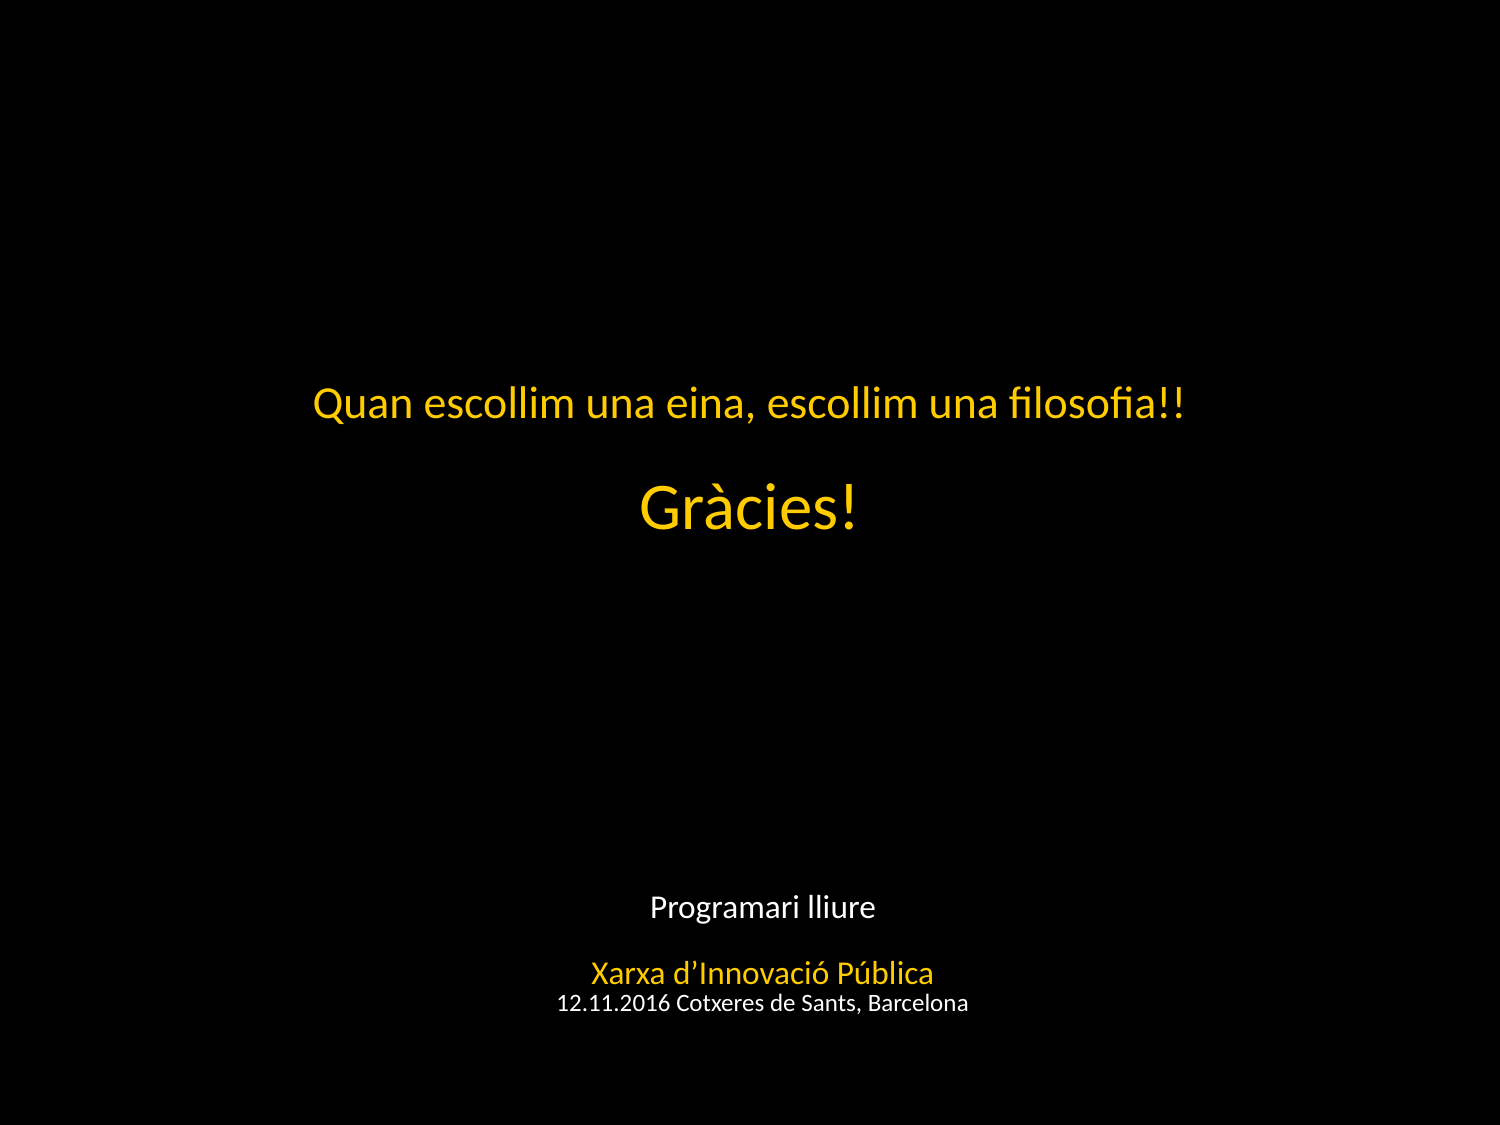

Quan escollim una eina, escollim una filosofia!!
Gràcies!
Programari lliure
Xarxa d’Innovació Pública
12.11.2016 Cotxeres de Sants, Barcelona